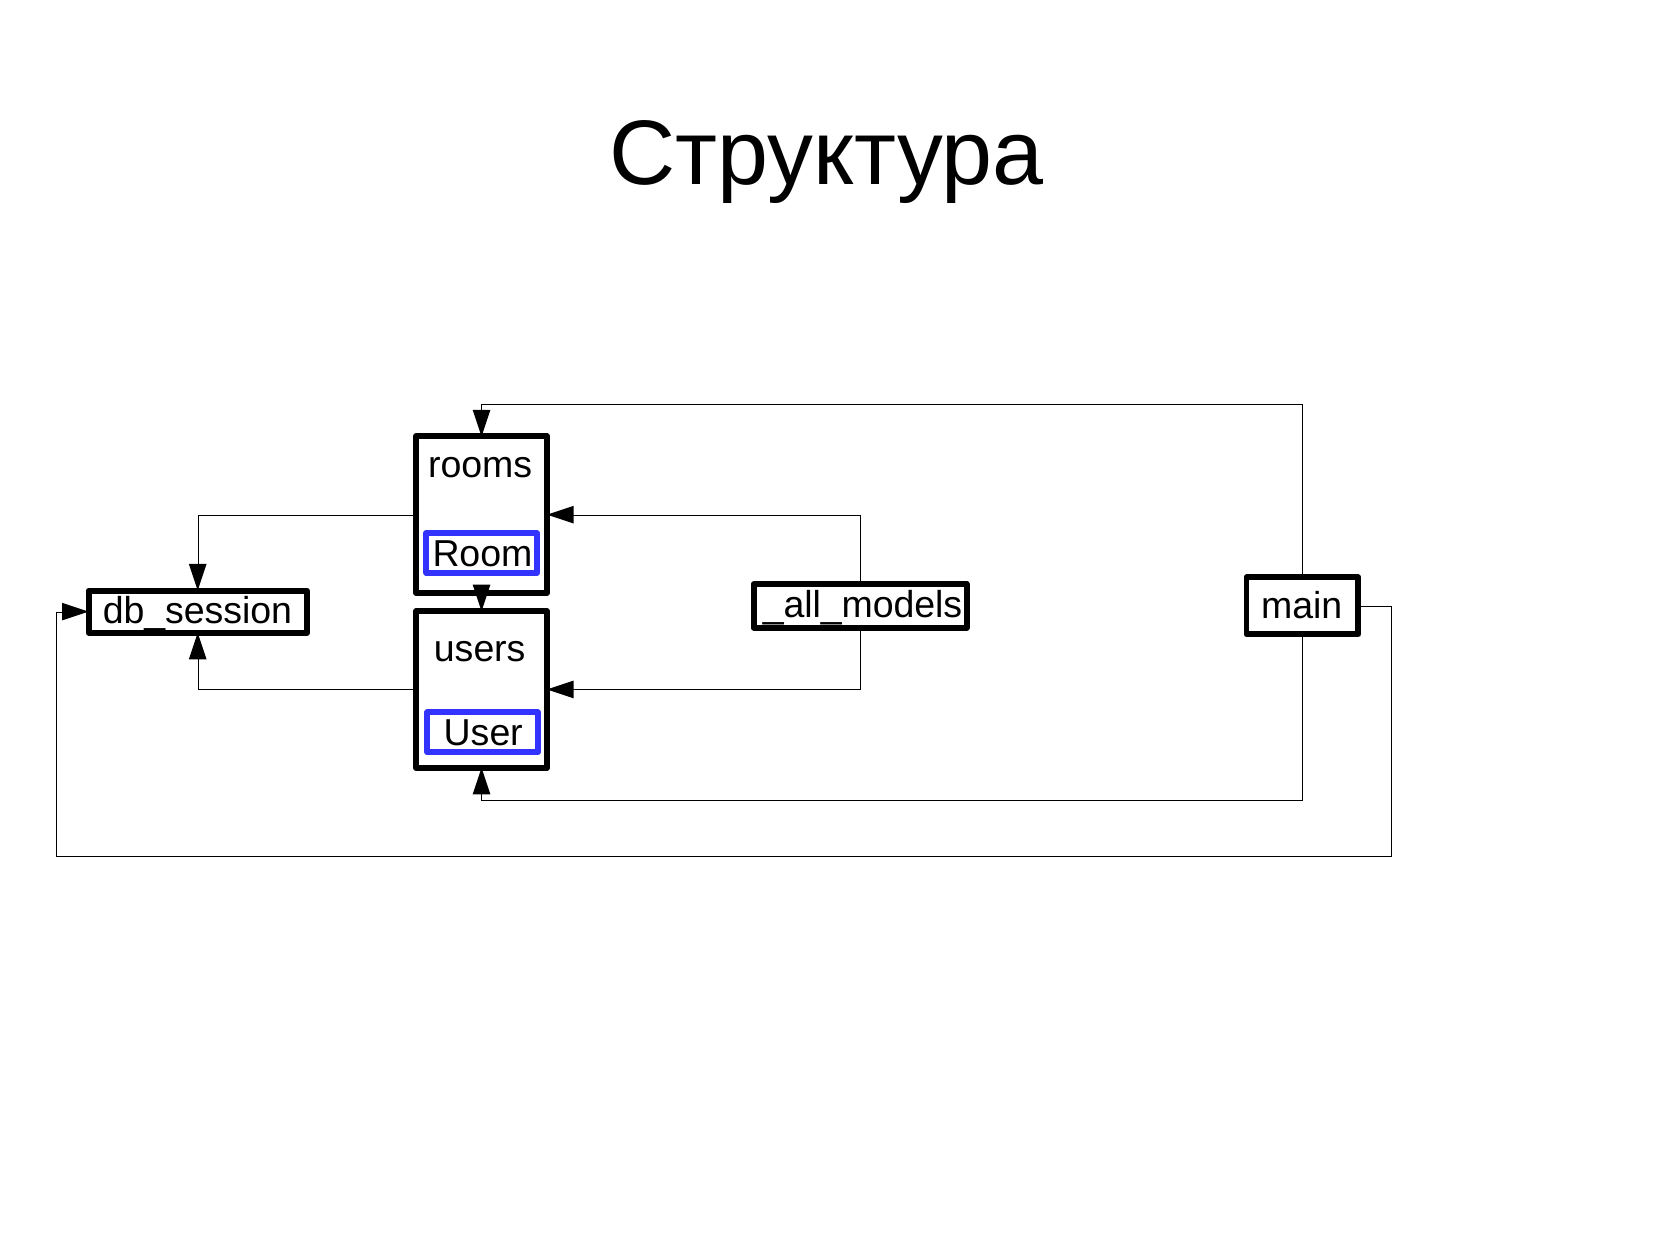

# Структура
rooms
Room
_all_models
main
db_session
users
User